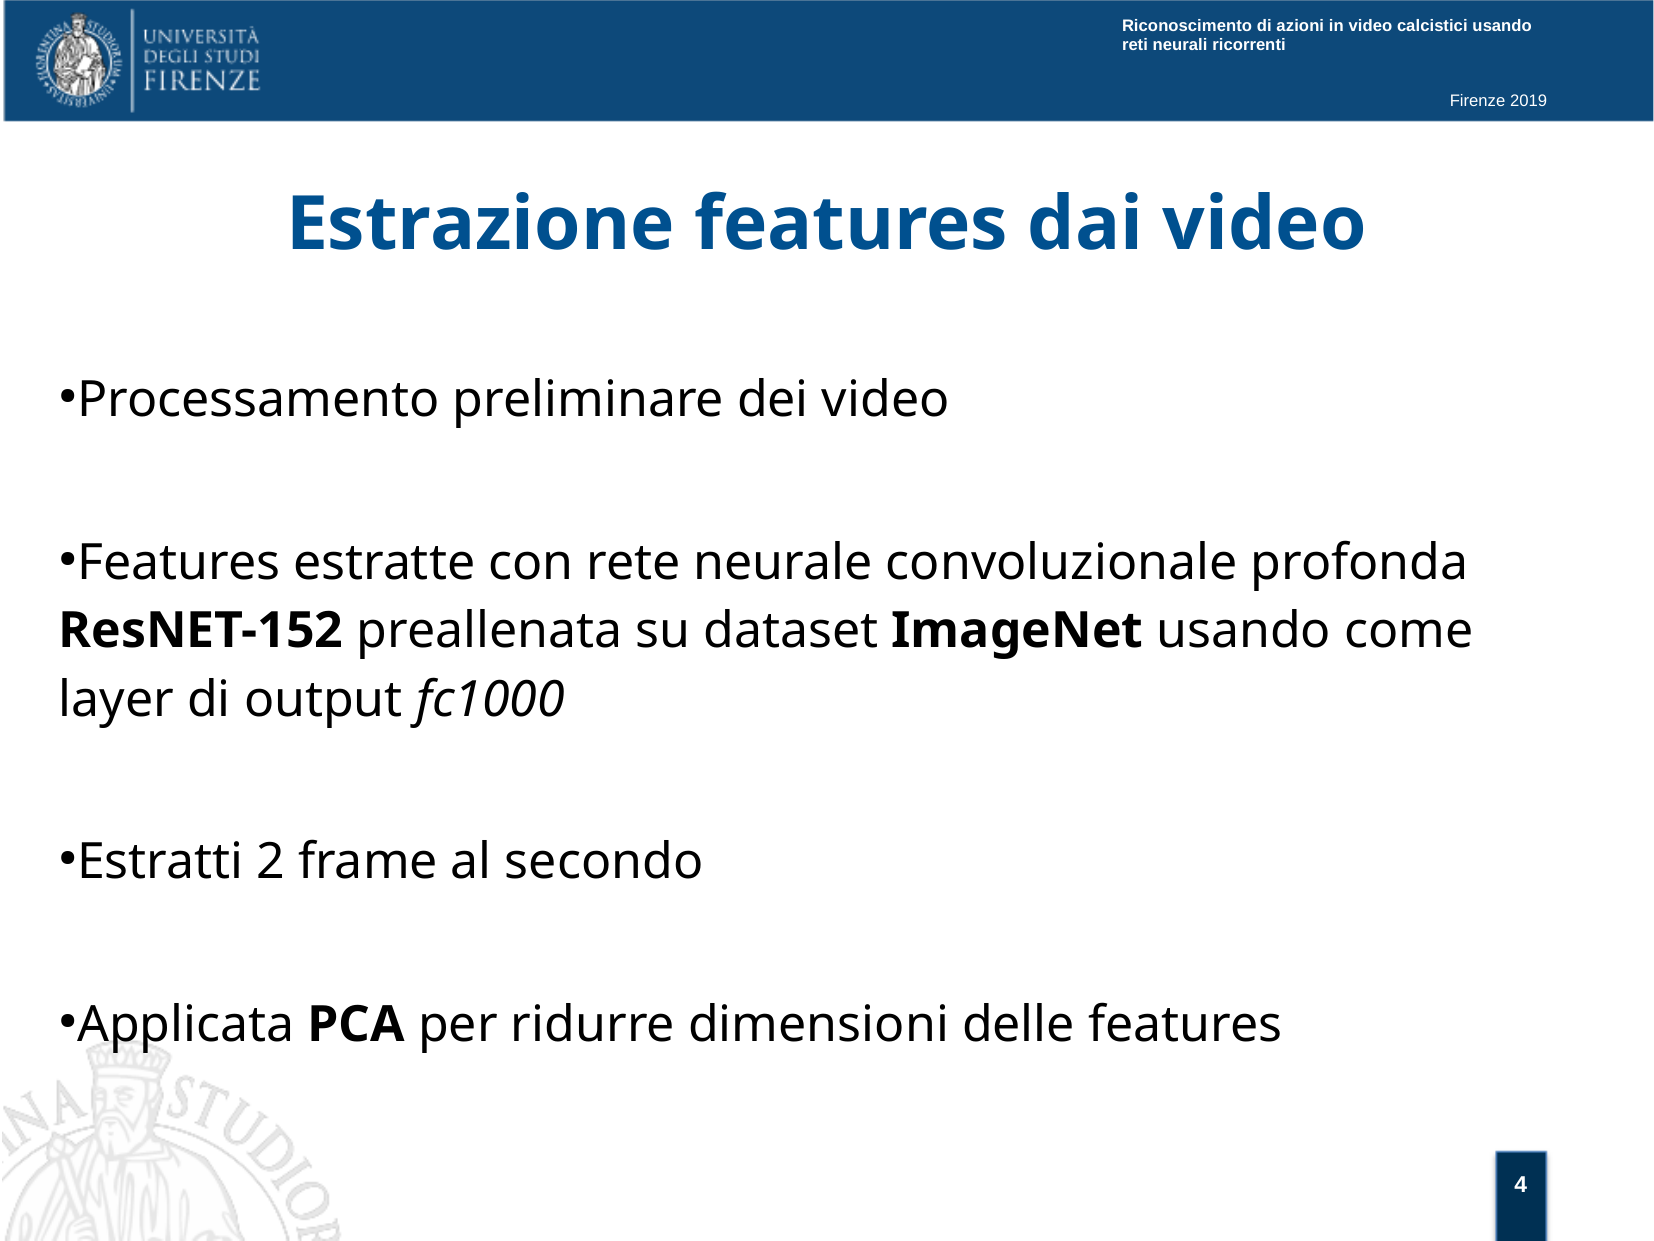

Riconoscimento di azioni in video calcistici usando reti neurali ricorrenti
Firenze 2019
Estrazione features dai video
Processamento preliminare dei video
Features estratte con rete neurale convoluzionale profonda ResNET-152 preallenata su dataset ImageNet usando come layer di output fc1000
Estratti 2 frame al secondo
Applicata PCA per ridurre dimensioni delle features
4